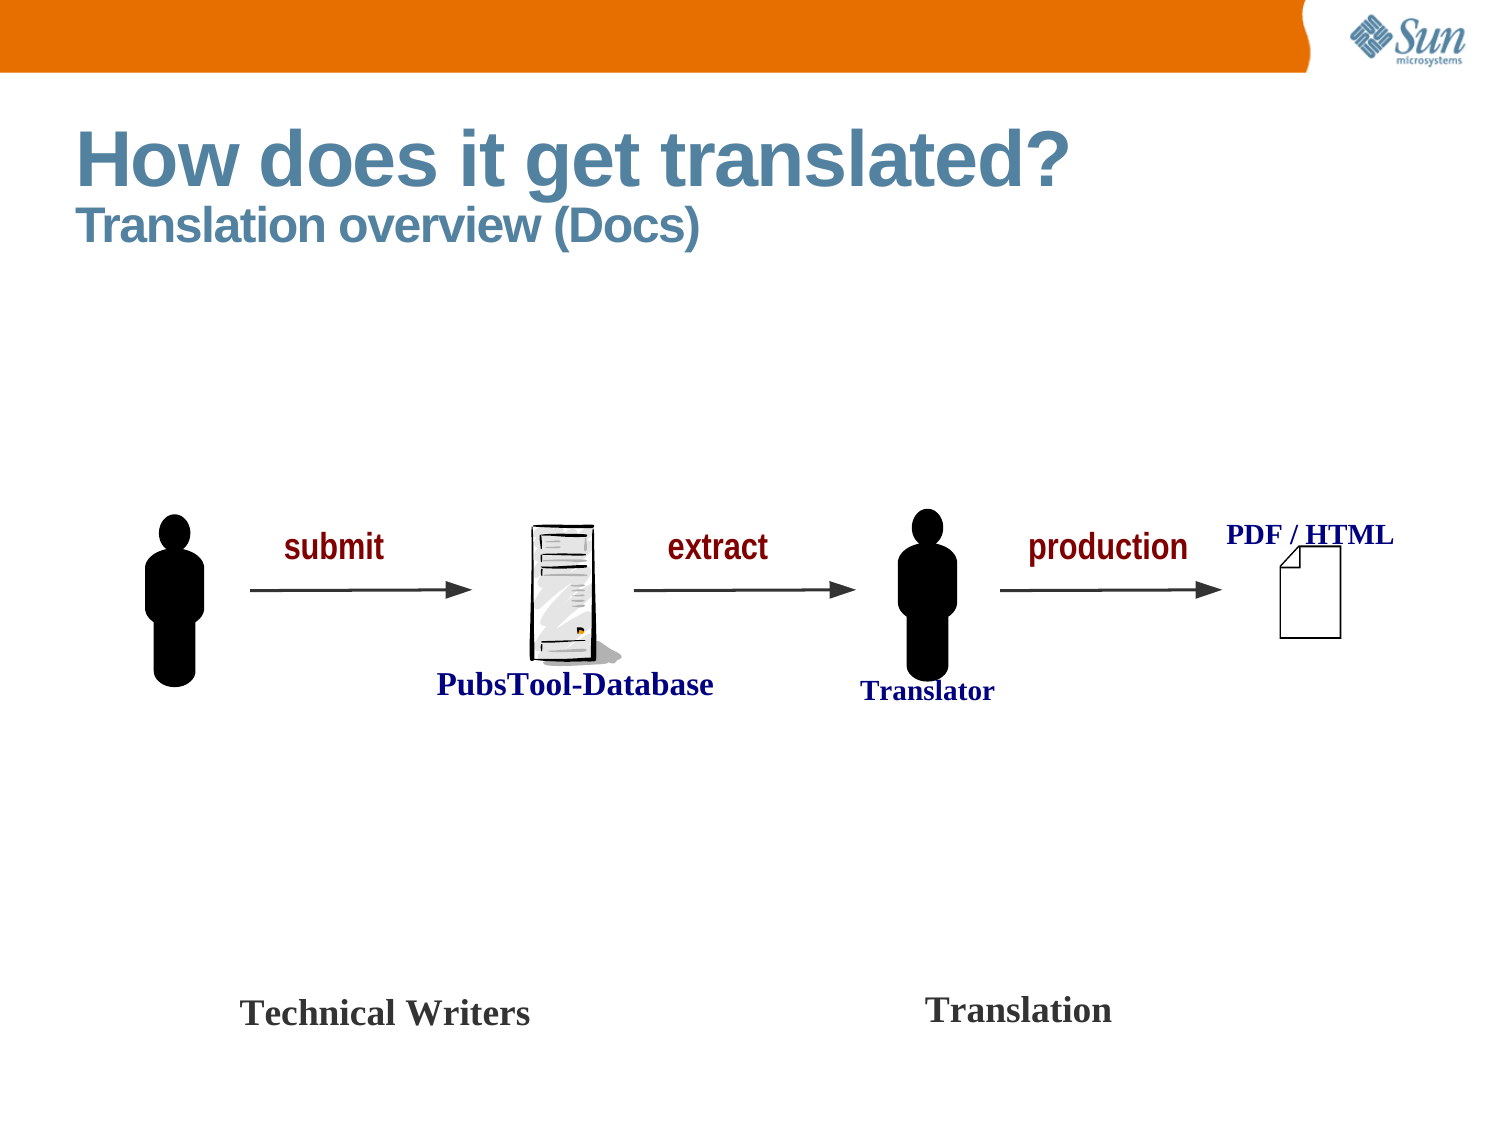

# How does it get translated? Translation overview (Docs)
Translator
PubsTool-Database
submit
extract
production
PDF / HTML
Translation
Technical Writers